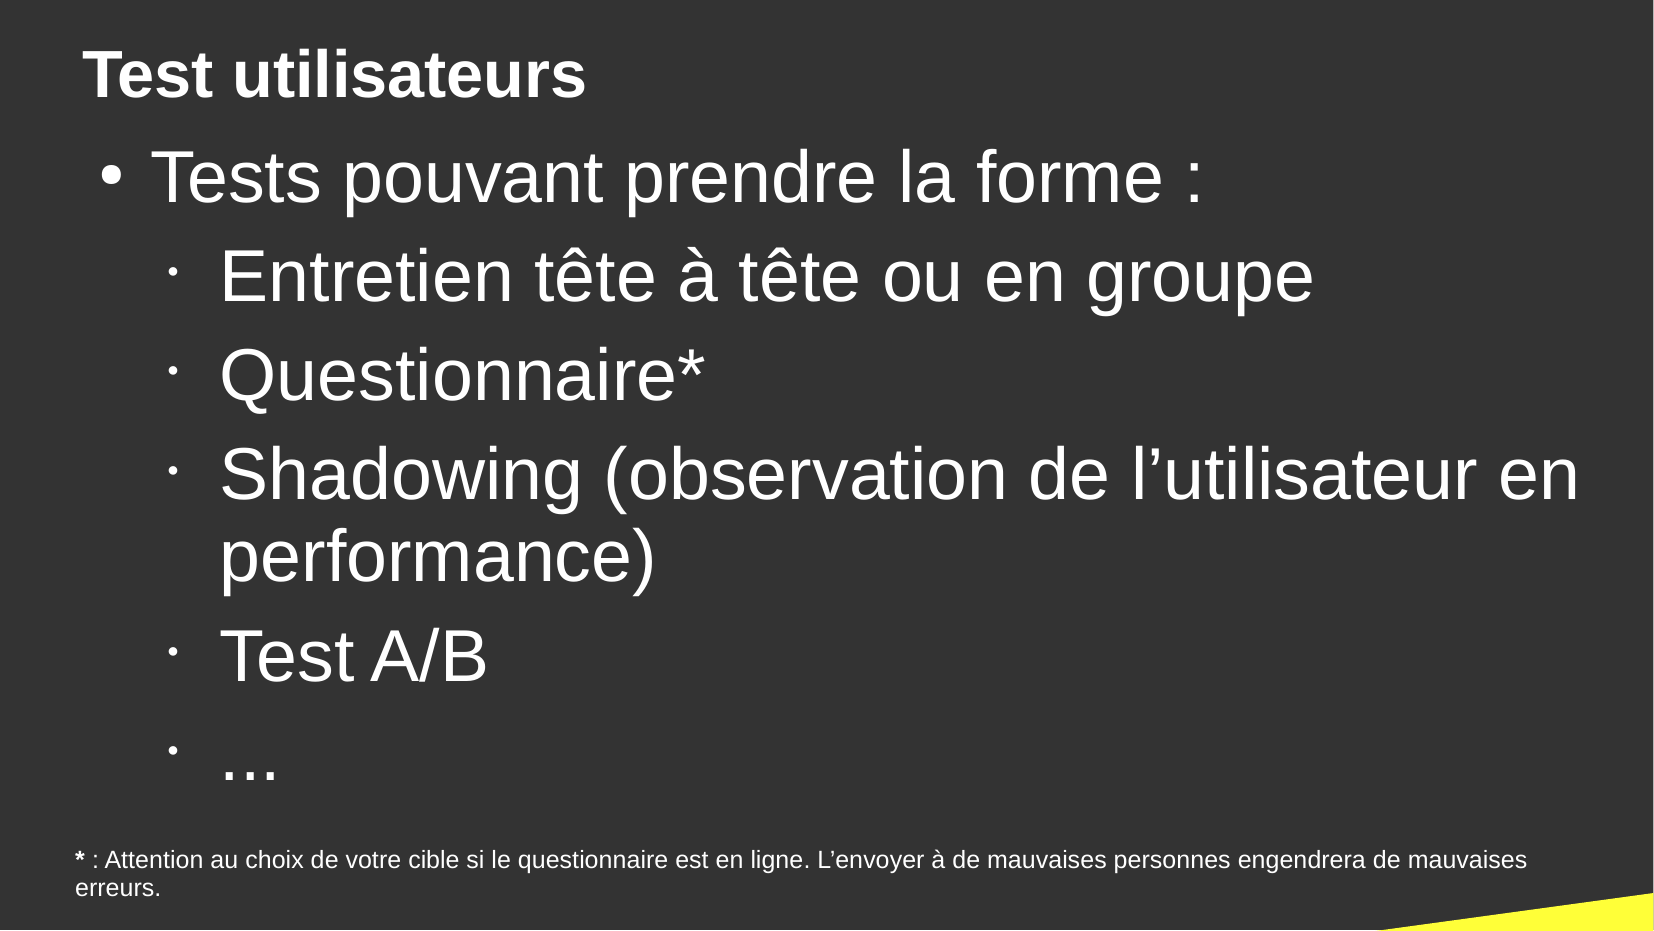

# Test utilisateurs
Tests pouvant prendre la forme :
Entretien tête à tête ou en groupe
Questionnaire*
Shadowing (observation de l’utilisateur en performance)
Test A/B
...
* : Attention au choix de votre cible si le questionnaire est en ligne. L’envoyer à de mauvaises personnes engendrera de mauvaises erreurs.